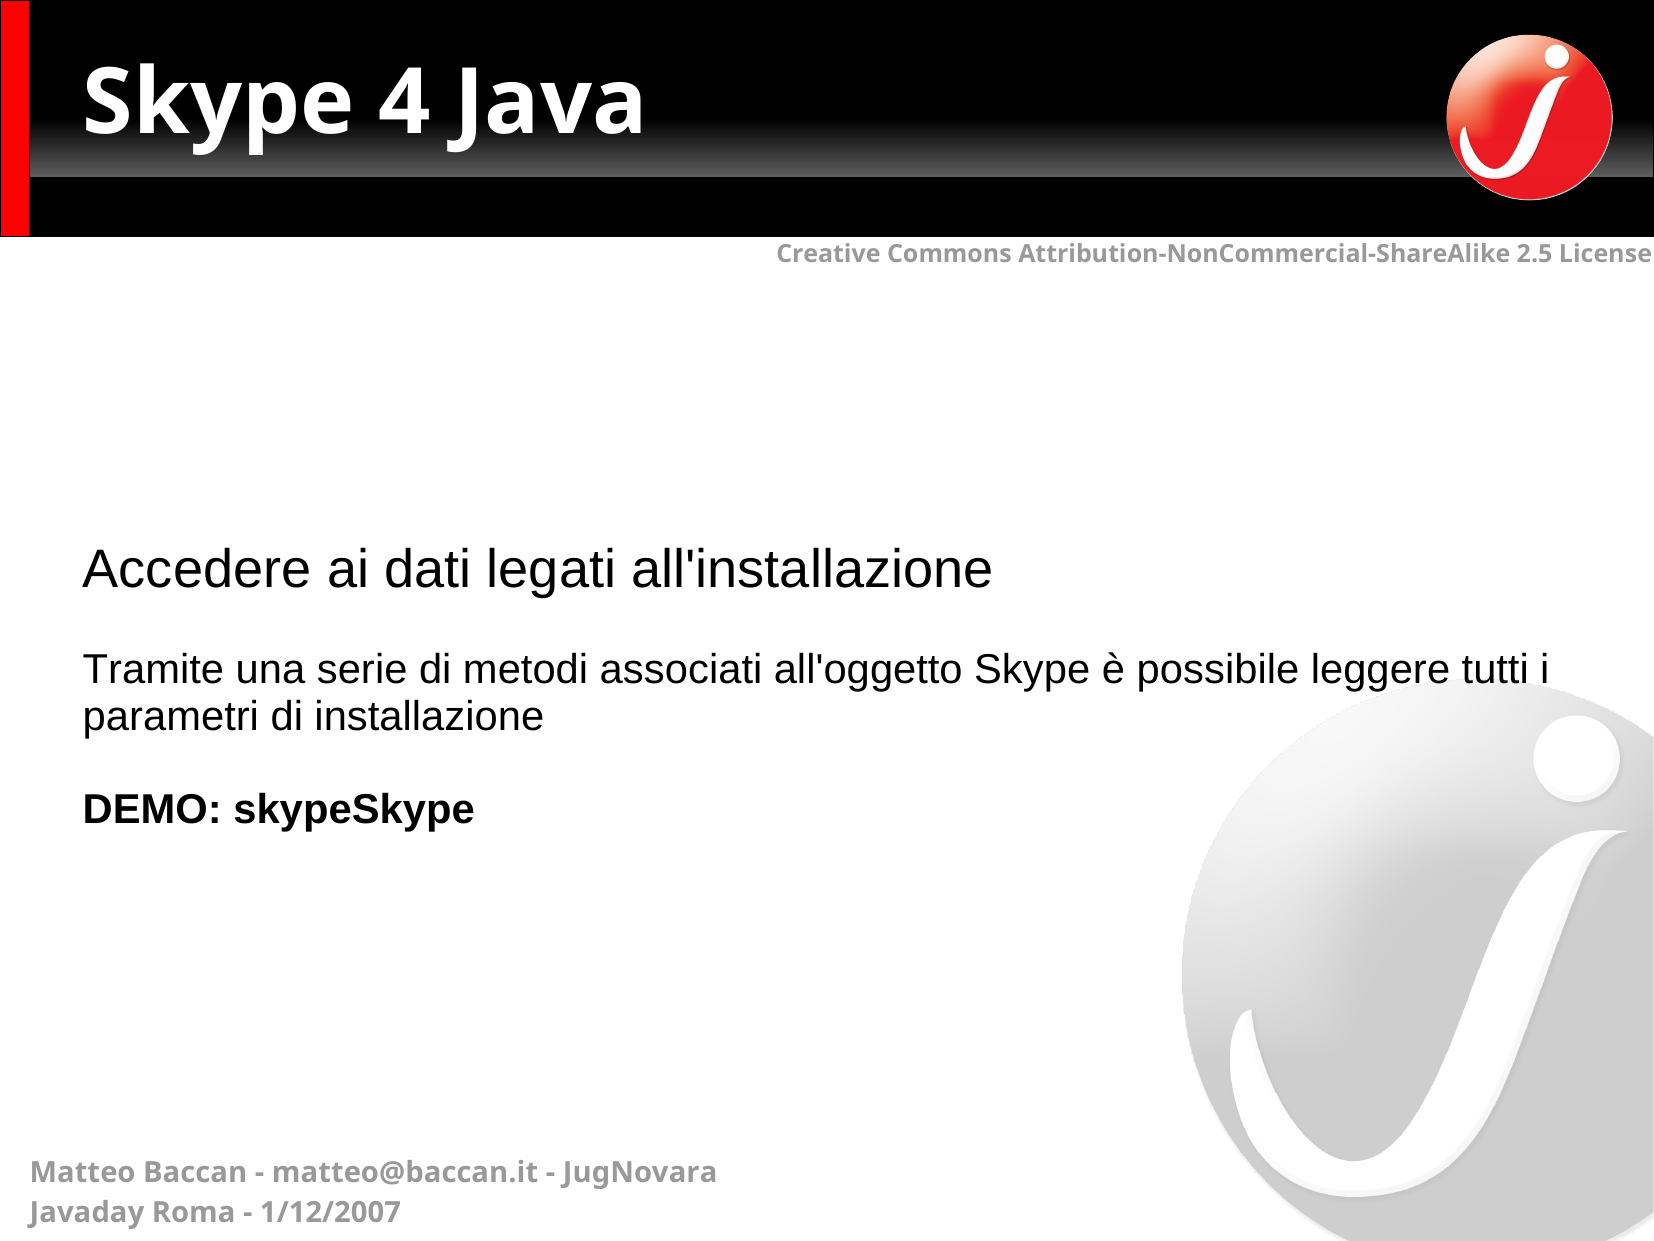

# Skype 4 Java
Accedere ai dati legati all'installazione
Tramite una serie di metodi associati all'oggetto Skype è possibile leggere tutti i parametri di installazione
DEMO: skypeSkype